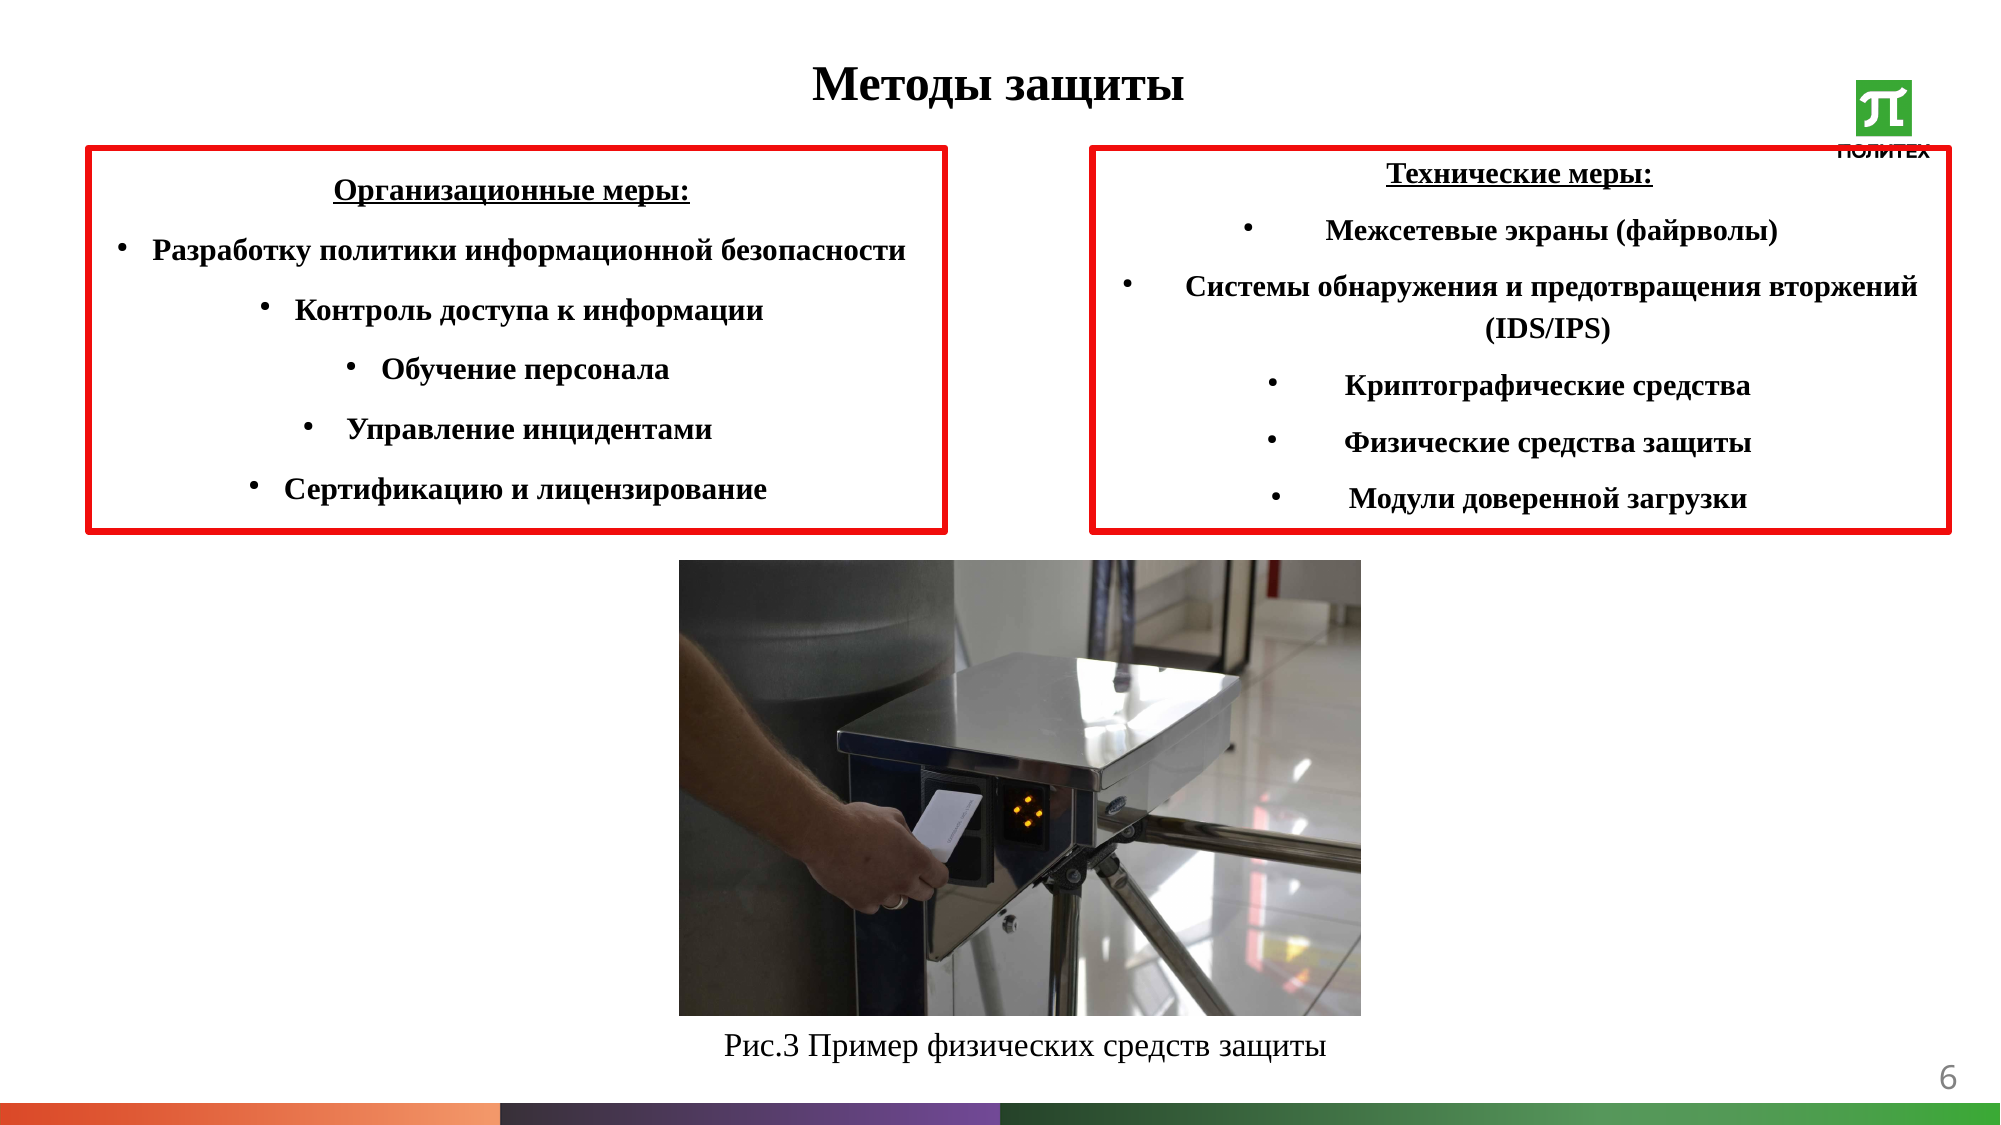

Методы защиты
Технические меры:
 Межсетевые экраны (файрволы)
Системы обнаружения и предотвращения вторжений (IDS/IPS)
Криптографические средства
Физические средства защиты
Модули доверенной загрузки
# Организационные меры:
Разработку политики информационной безопасности
Контроль доступа к информации
Обучение персонала
 Управление инцидентами
Сертификацию и лицензирование
Рис.3 Пример физических средств защиты
6